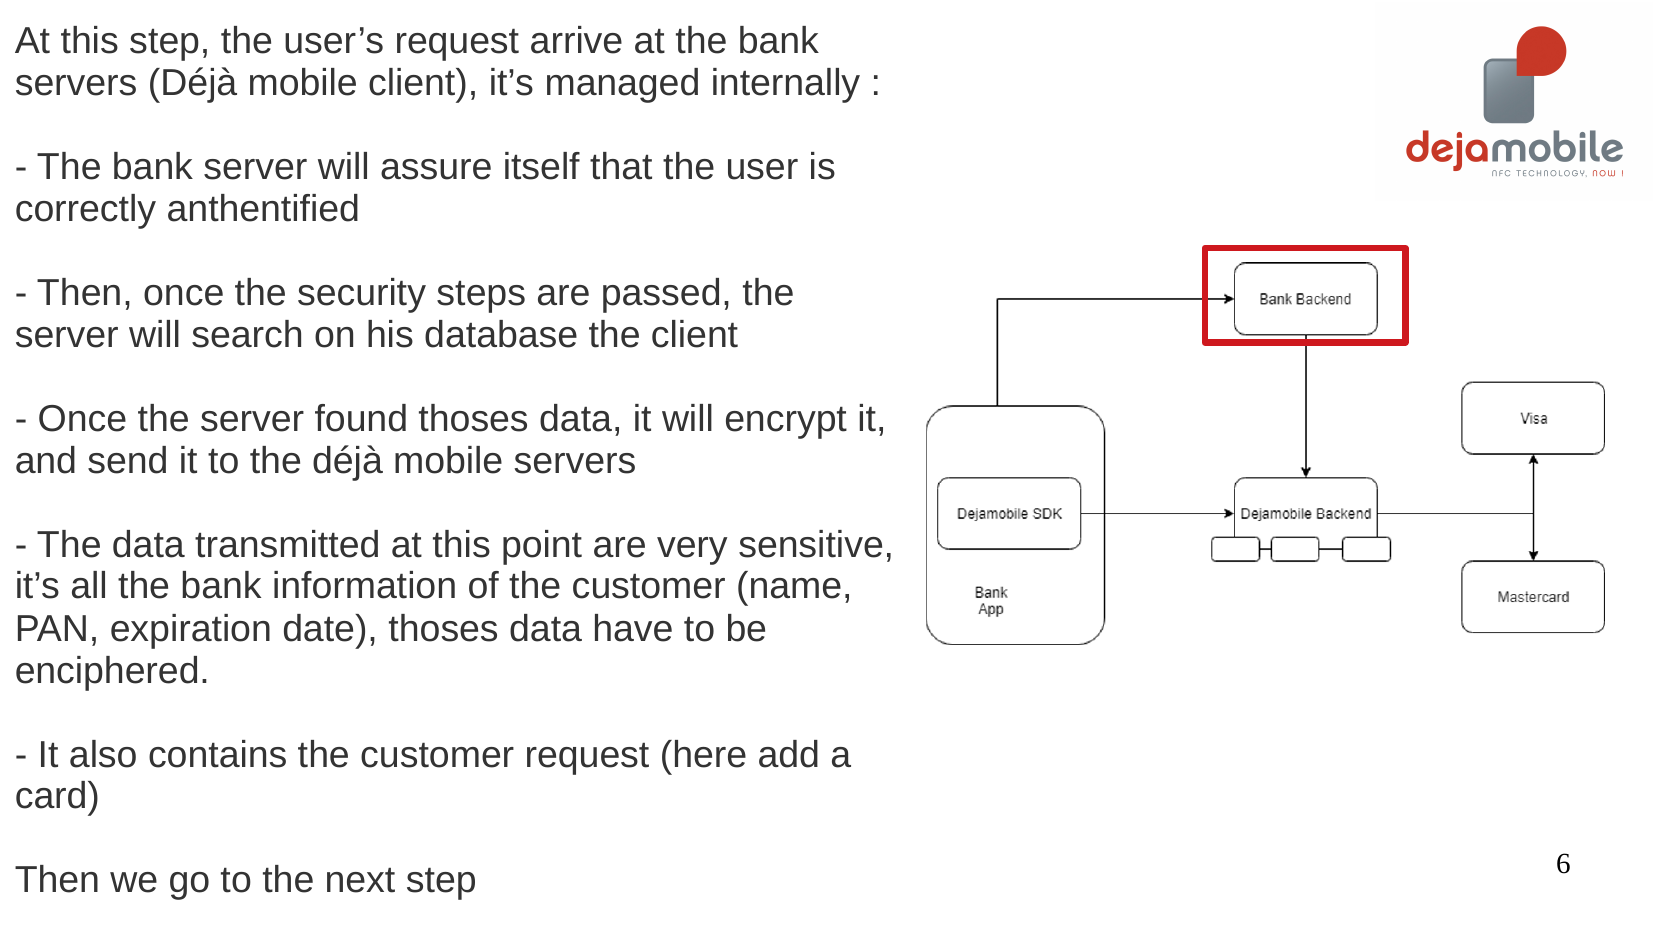

At this step, the user’s request arrive at the bank servers (Déjà mobile client), it’s managed internally :
- The bank server will assure itself that the user is correctly anthentified
- Then, once the security steps are passed, the server will search on his database the client
- Once the server found thoses data, it will encrypt it, and send it to the déjà mobile servers
- The data transmitted at this point are very sensitive, it’s all the bank information of the customer (name, PAN, expiration date), thoses data have to be enciphered.
- It also contains the customer request (here add a card)
Then we go to the next step
6